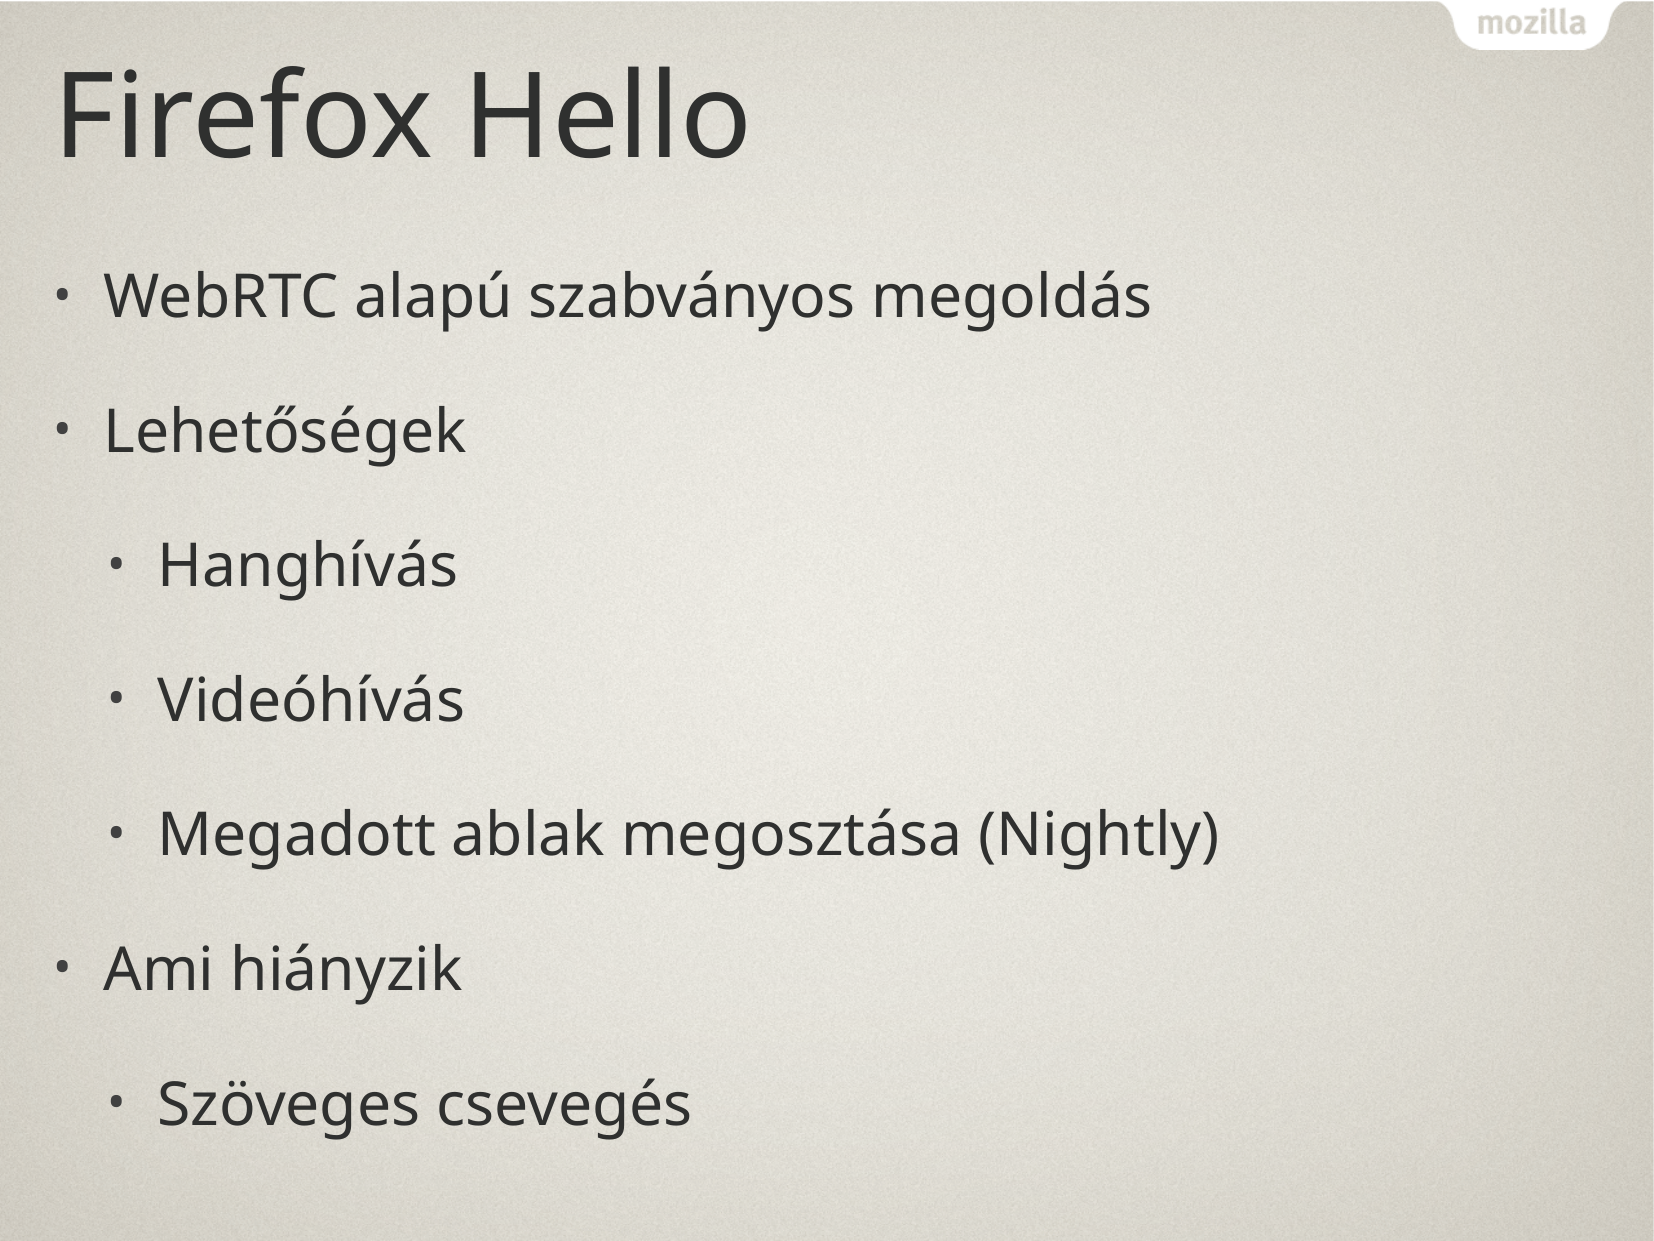

# Firefox Hello
WebRTC alapú szabványos megoldás
Lehetőségek
Hanghívás
Videóhívás
Megadott ablak megosztása (Nightly)
Ami hiányzik
Szöveges csevegés